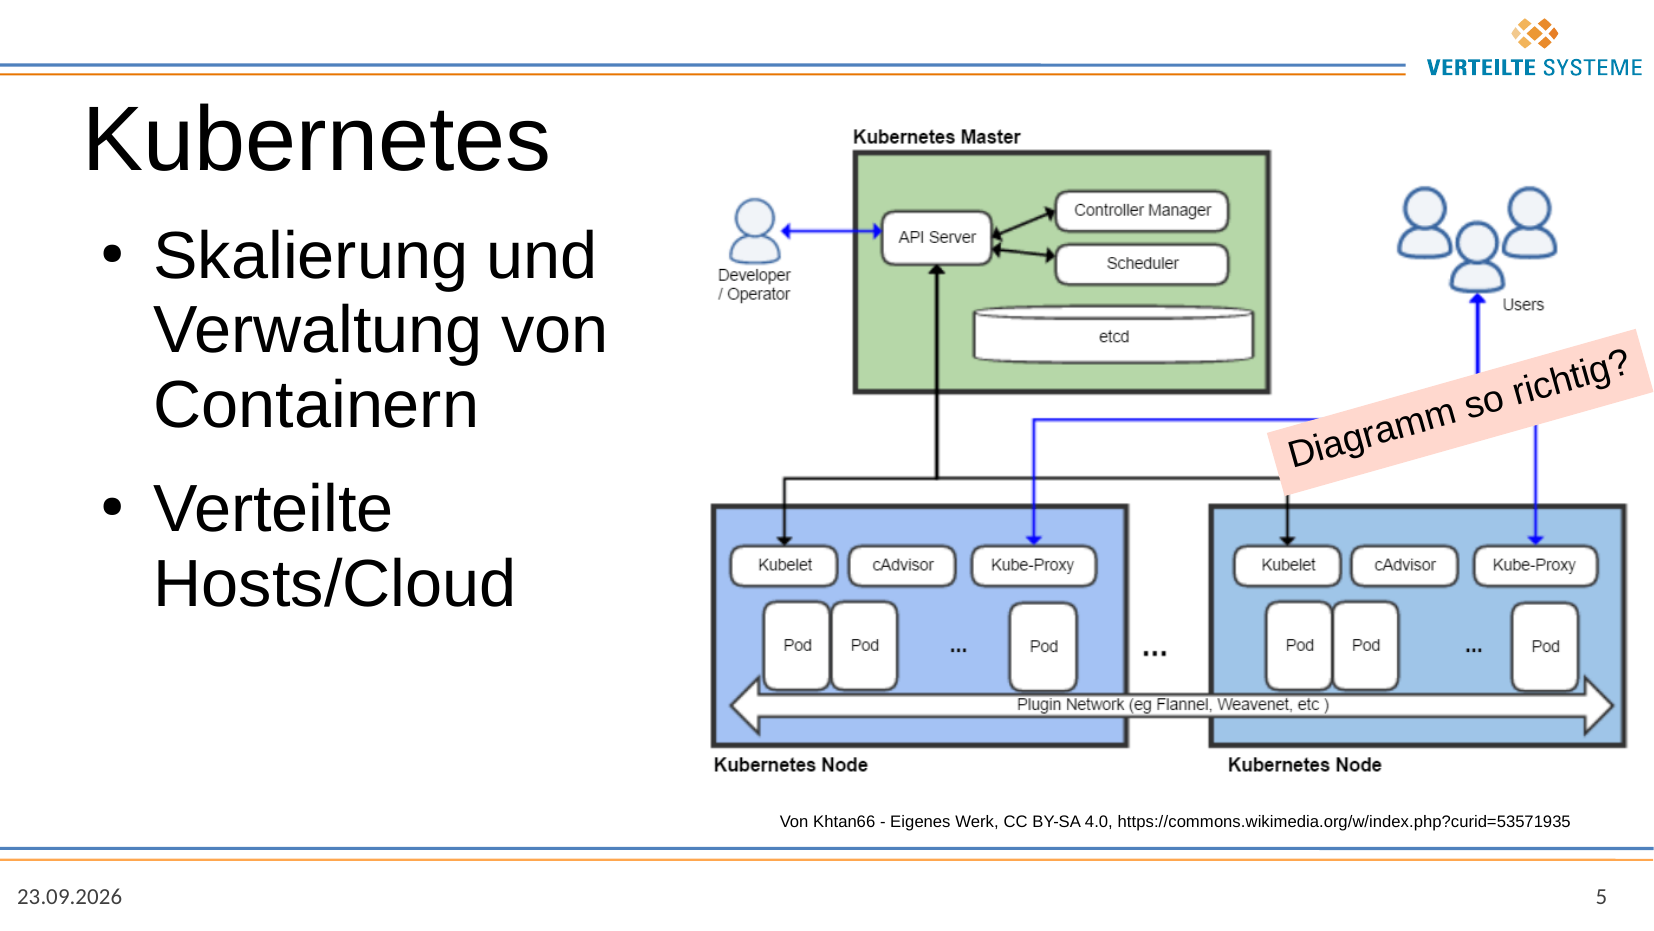

# Kubernetes
Von Khtan66 - Eigenes Werk, CC BY-SA 4.0, https://commons.wikimedia.org/w/index.php?curid=53571935
Skalierung und Verwaltung von Containern
Verteilte Hosts/Cloud
Diagramm so richtig?